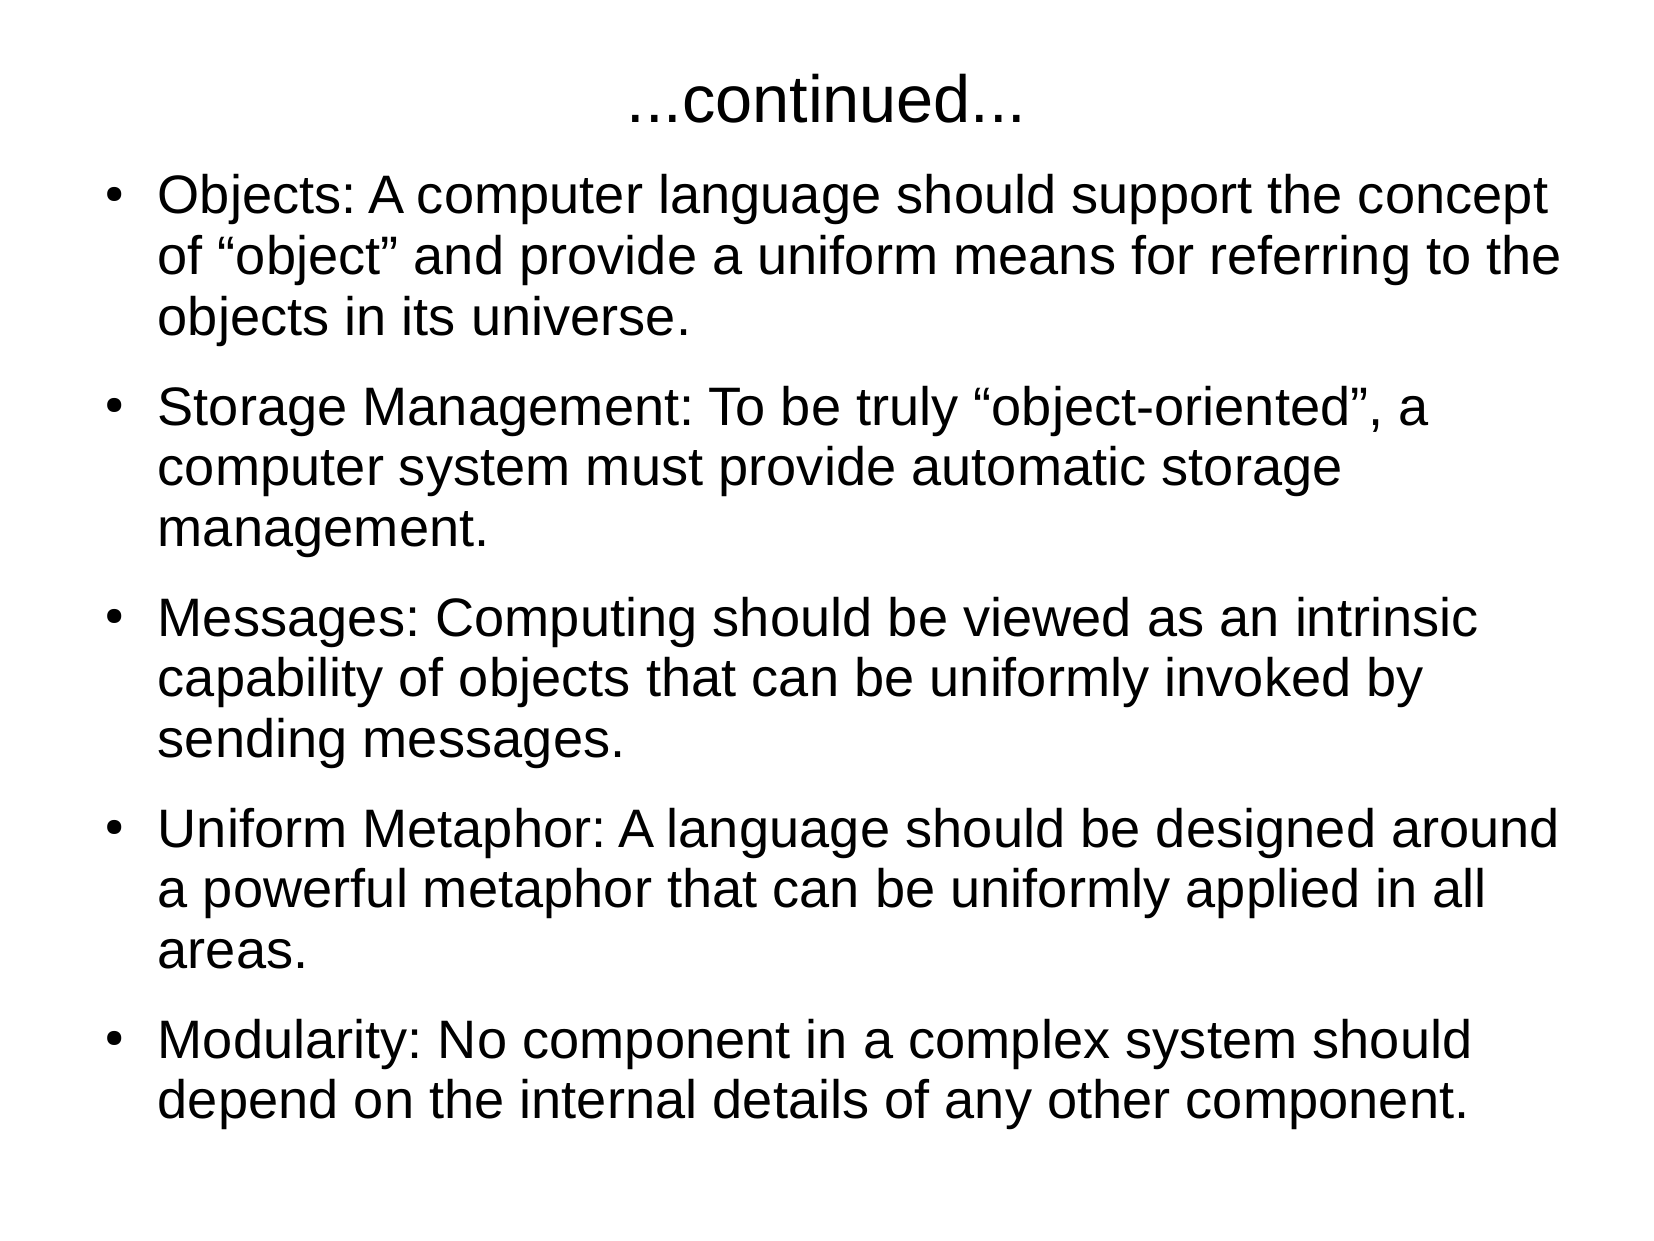

# ...continued...
Objects: A computer language should support the concept of “object” and provide a uniform means for referring to the objects in its universe.
Storage Management: To be truly “object-oriented”, a computer system must provide automatic storage management.
Messages: Computing should be viewed as an intrinsic capability of objects that can be uniformly invoked by sending messages.
Uniform Metaphor: A language should be designed around a powerful metaphor that can be uniformly applied in all areas.
Modularity: No component in a complex system should depend on the internal details of any other component.